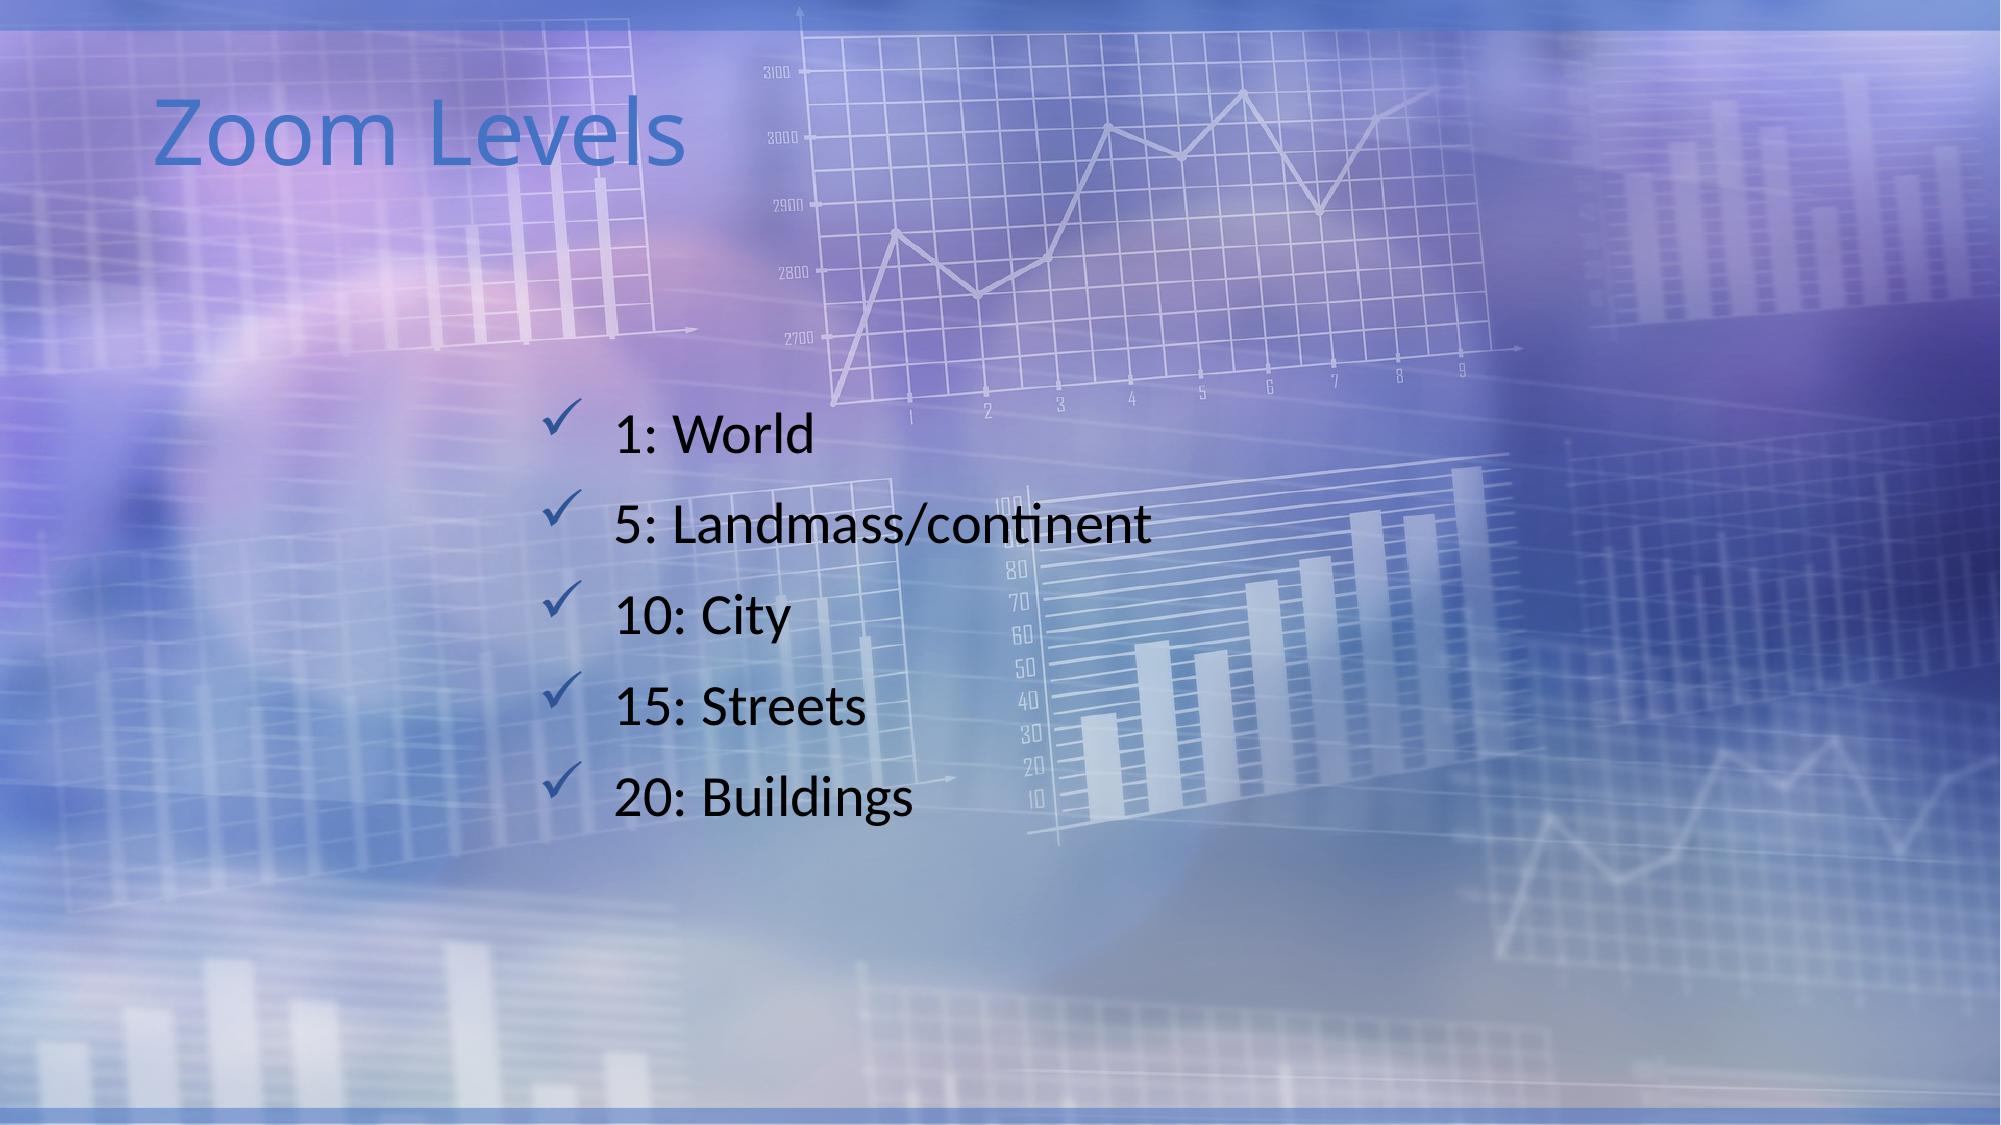

# Zoom Levels
1: World
5: Landmass/continent
10: City
15: Streets
20: Buildings